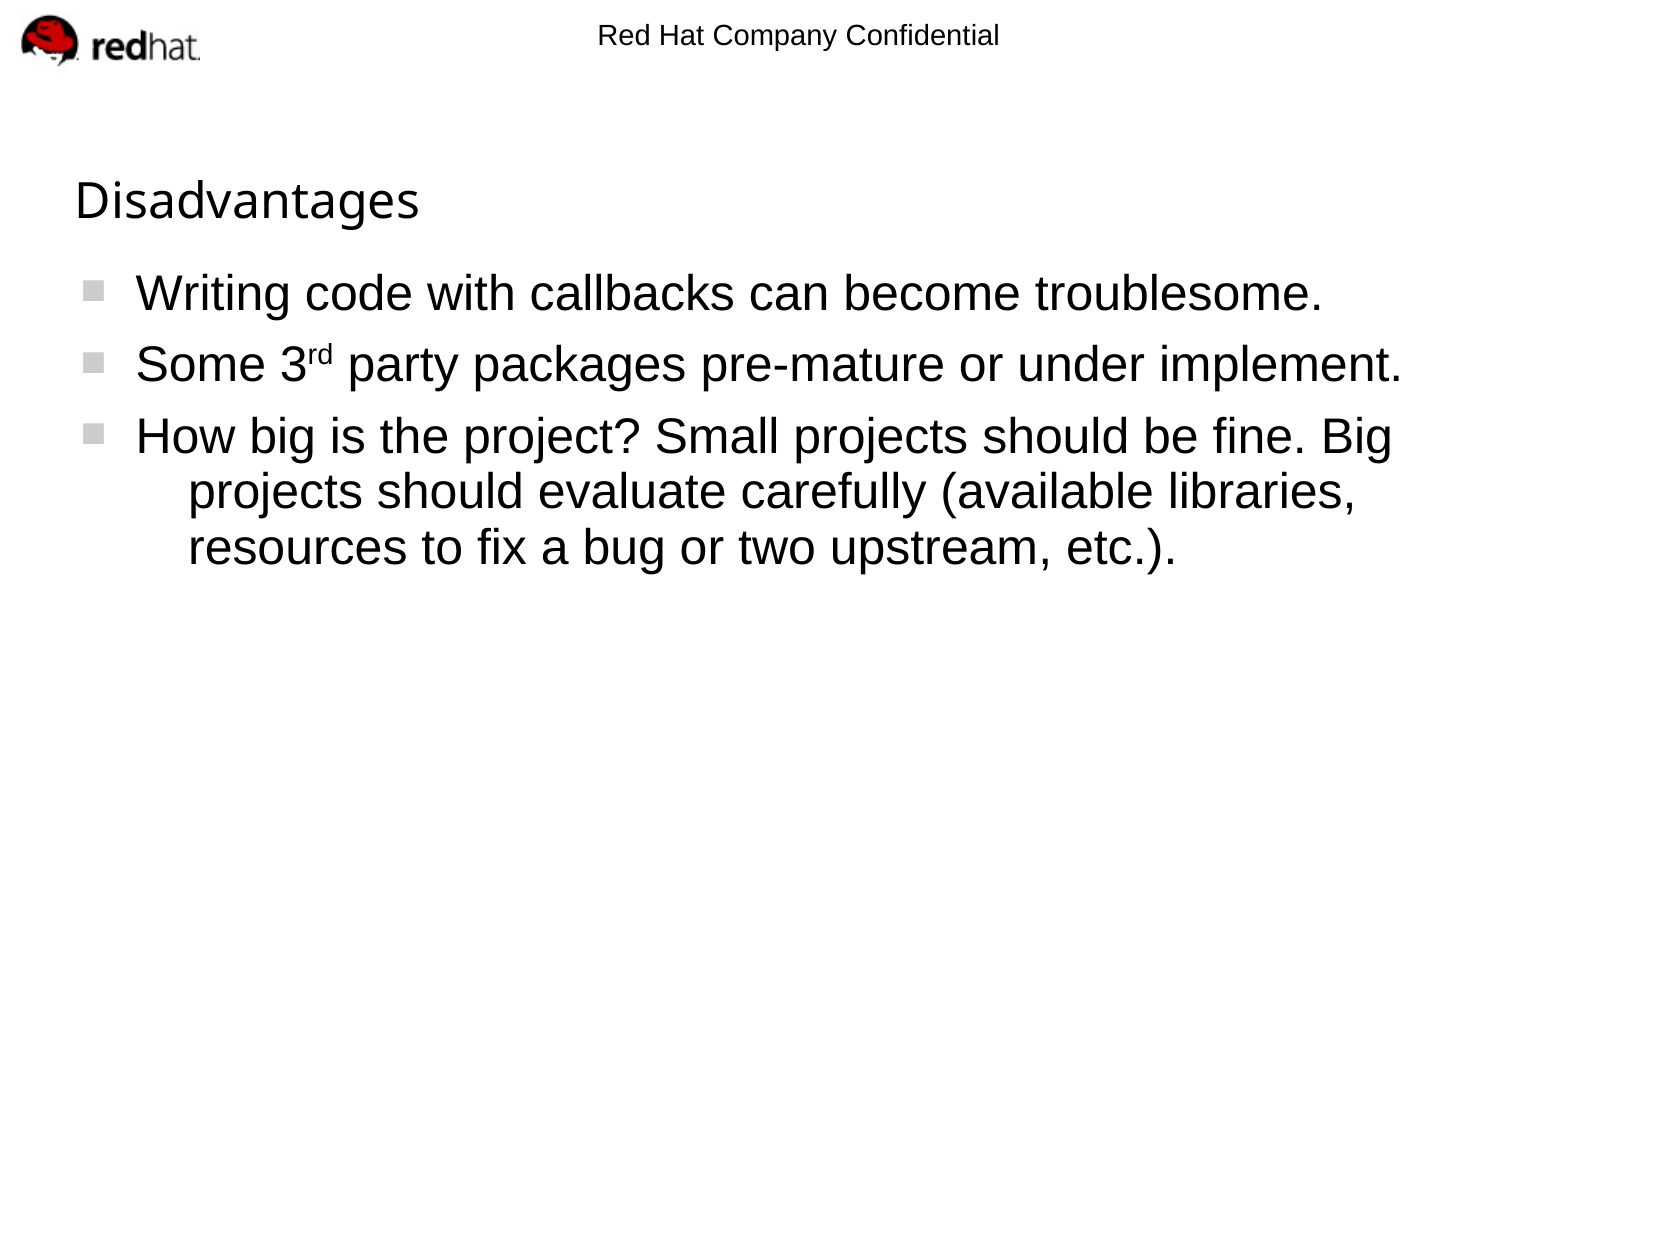

# Disadvantages
Writing code with callbacks can become troublesome.
Some 3rd party packages pre-mature or under implement.
How big is the project? Small projects should be fine. Big projects should evaluate carefully (available libraries, resources to fix a bug or two upstream, etc.).